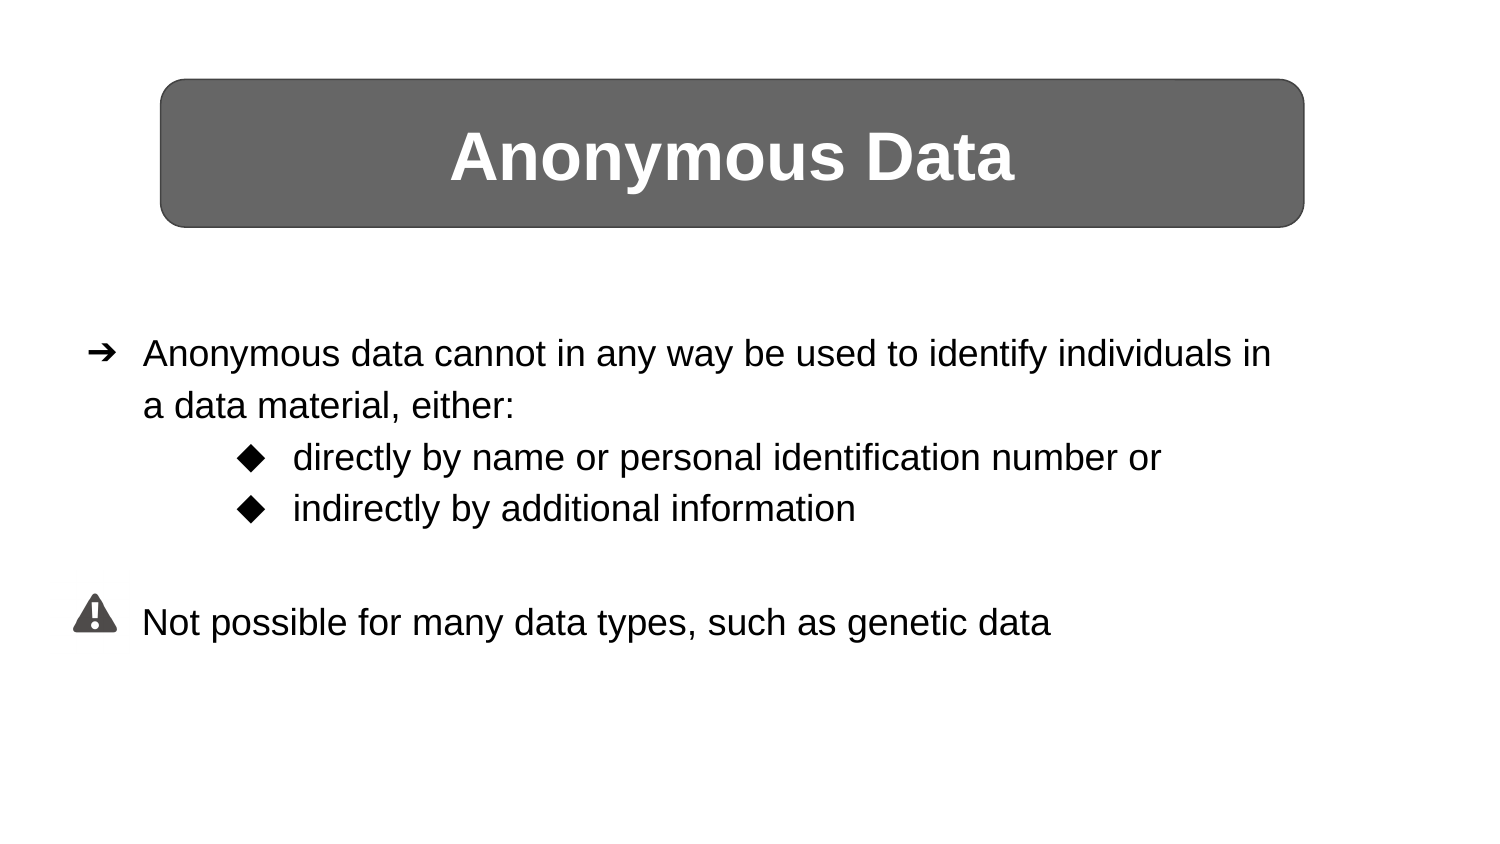

Anonymous Data
Anonymous data cannot in any way be used to identify individuals in a data material, either:
directly by name or personal identification number or
indirectly by additional information
Not possible for many data types, such as genetic data